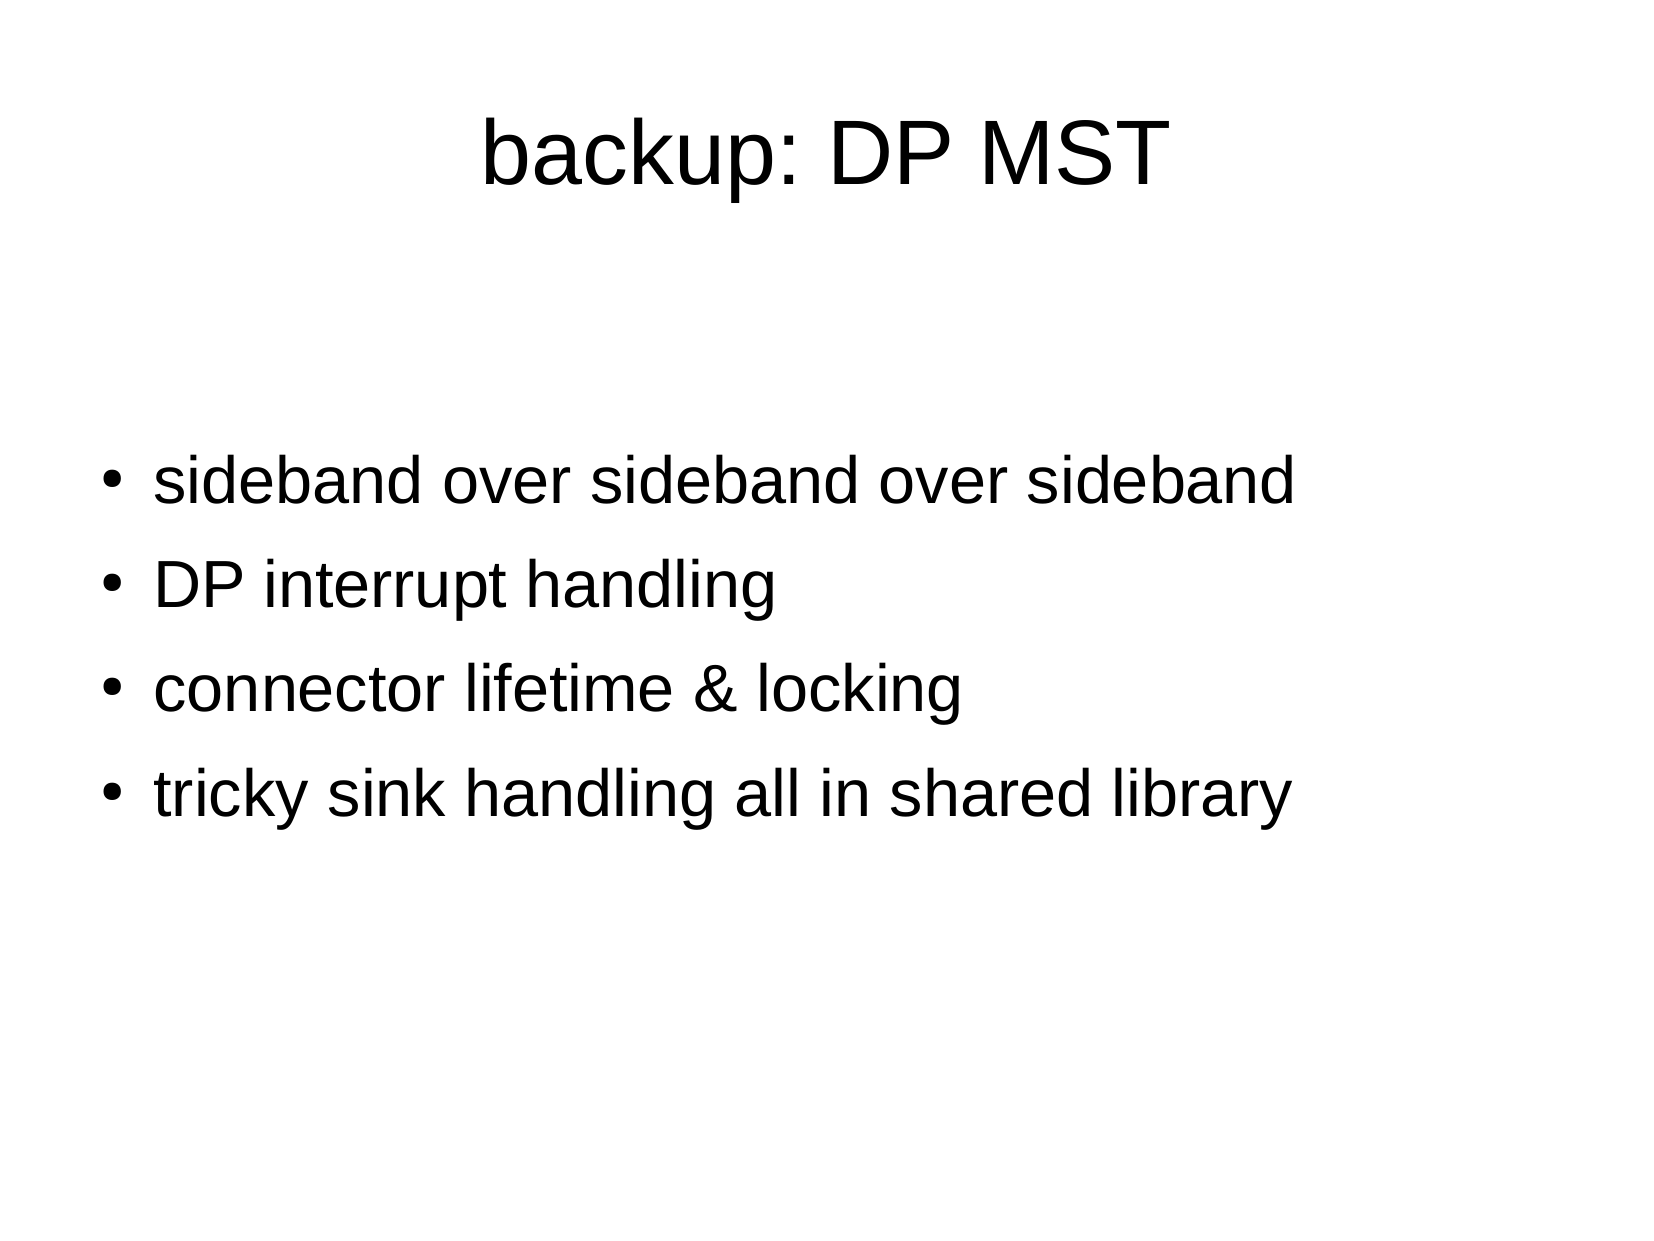

# backup: DP MST
sideband over sideband over sideband
DP interrupt handling
connector lifetime & locking
tricky sink handling all in shared library